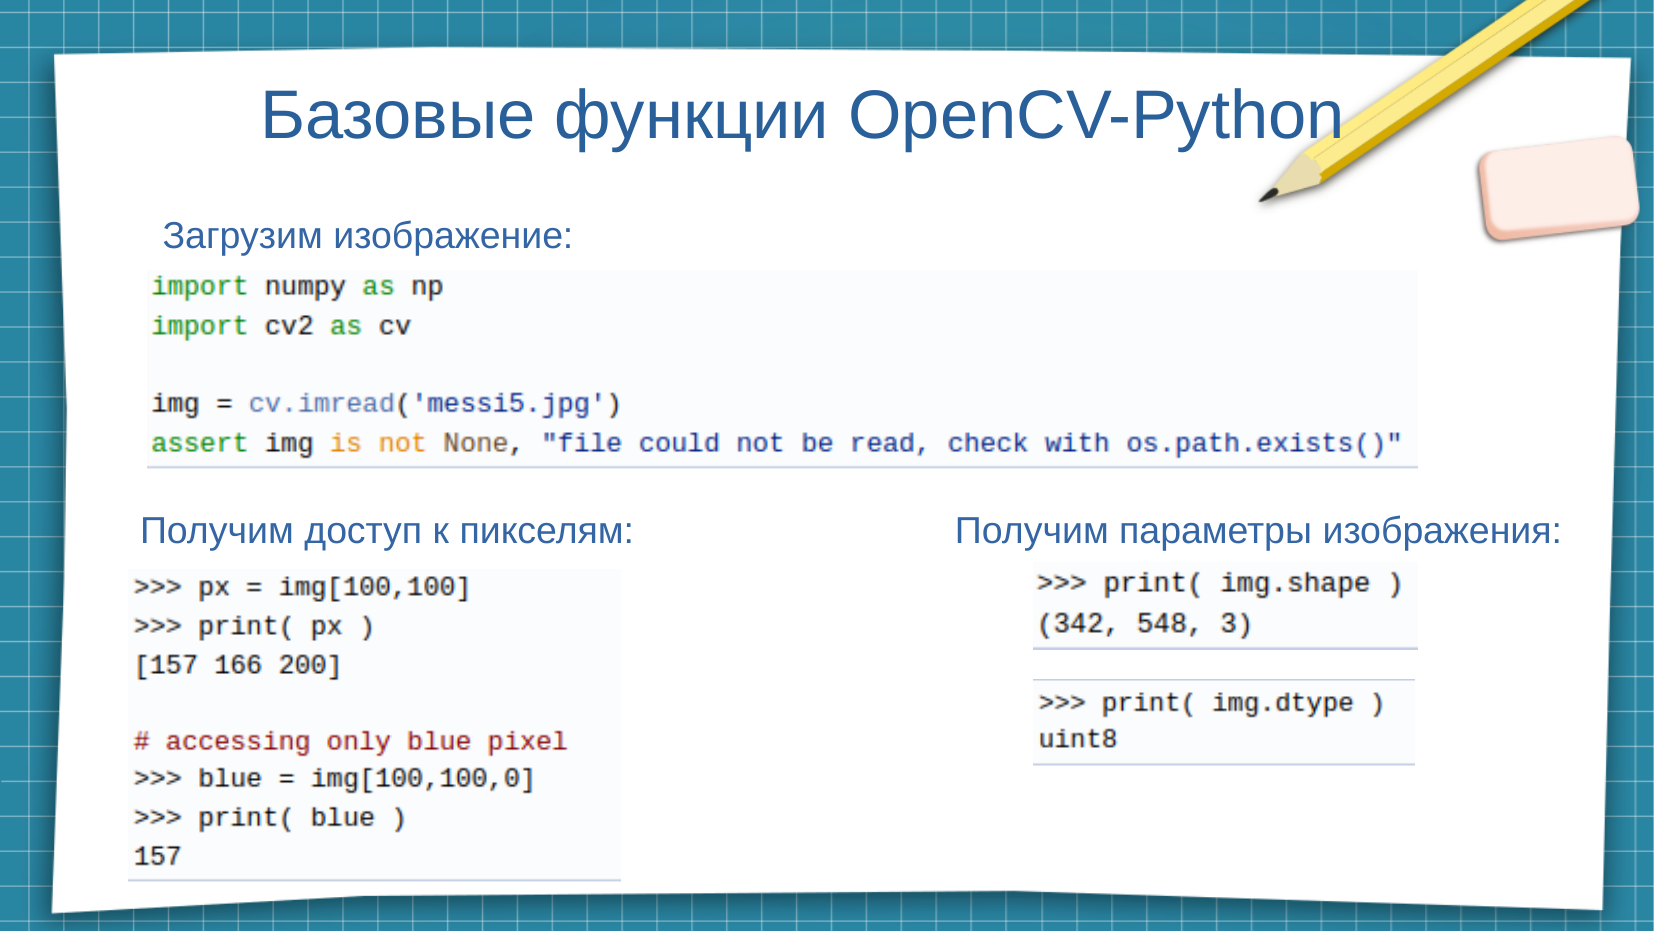

# Базовые функции OpenCV-Python
Загрузим изображение:
Получим доступ к пикселям:
Получим параметры изображения: